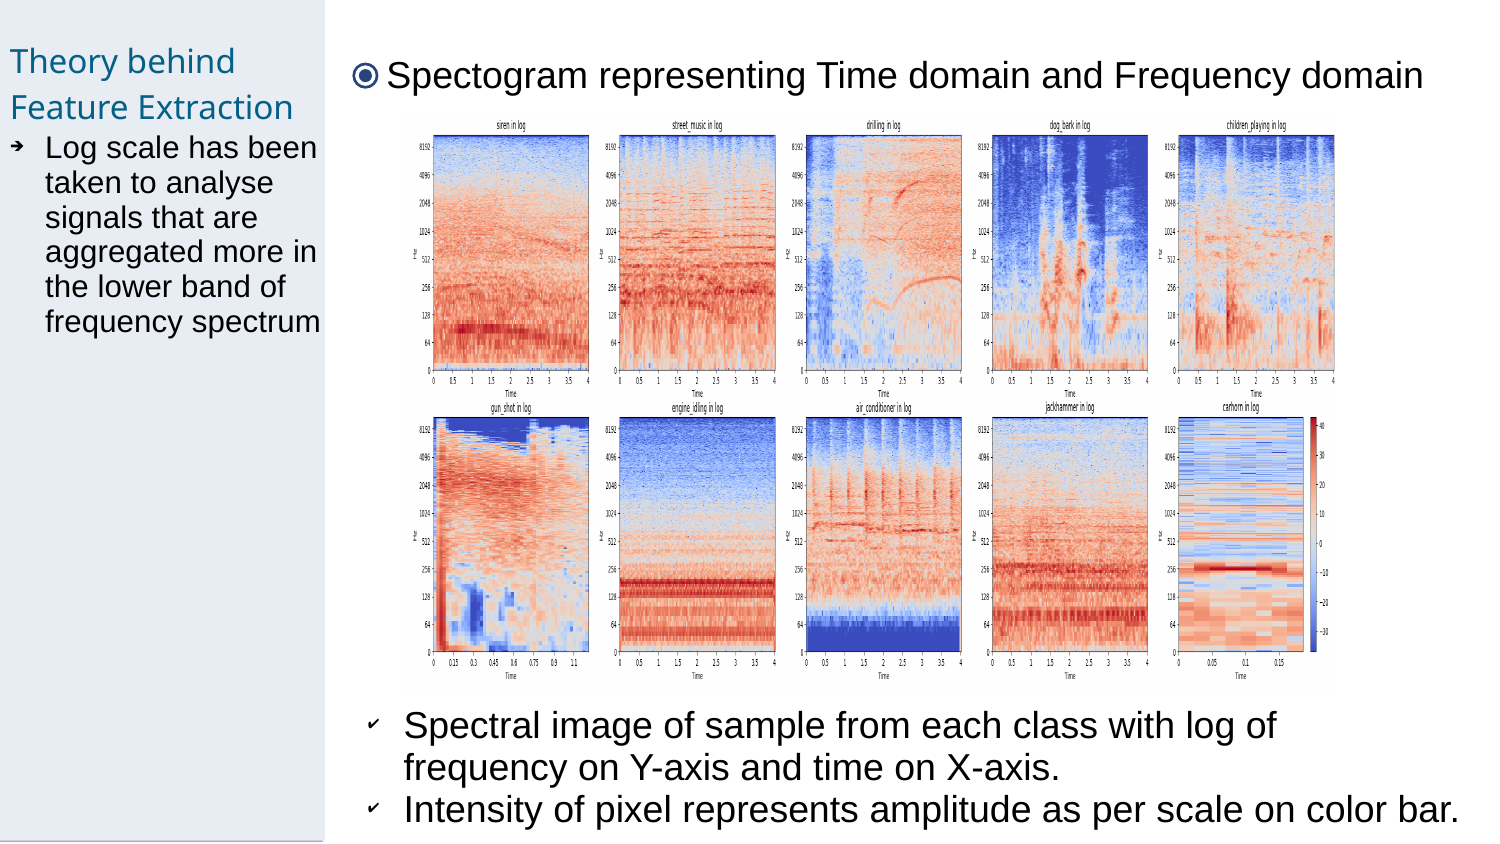

Theory behind
Feature Extraction
Spectogram representing Time domain and Frequency domain
Log scale has been
taken to analyse
signals that are
aggregated more in
the lower band of
frequency spectrum
Spectral image of sample from each class with log of
frequency on Y-axis and time on X-axis.
Intensity of pixel represents amplitude as per scale on color bar.